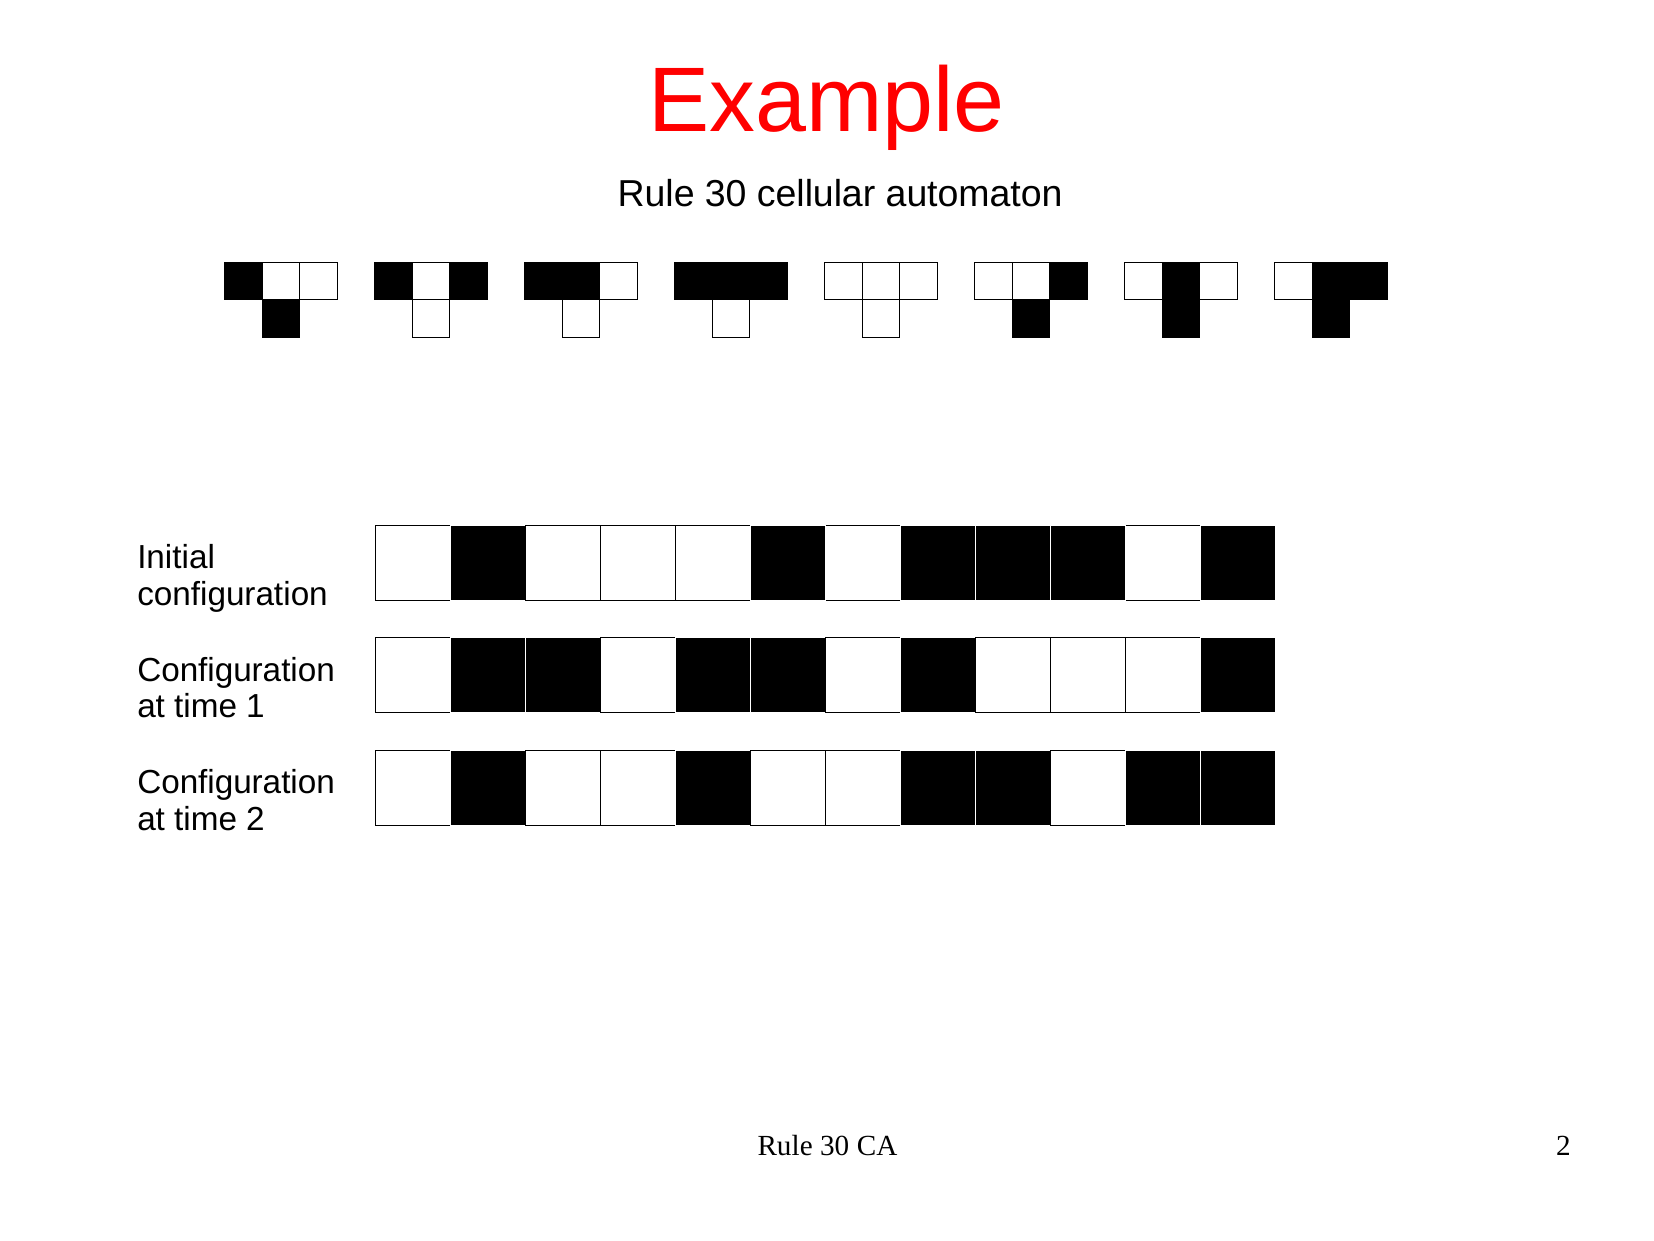

# Example
Rule 30 cellular automaton
Initial
configuration
Configuration
at time 1
Configuration
at time 2
Rule 30 CA
2